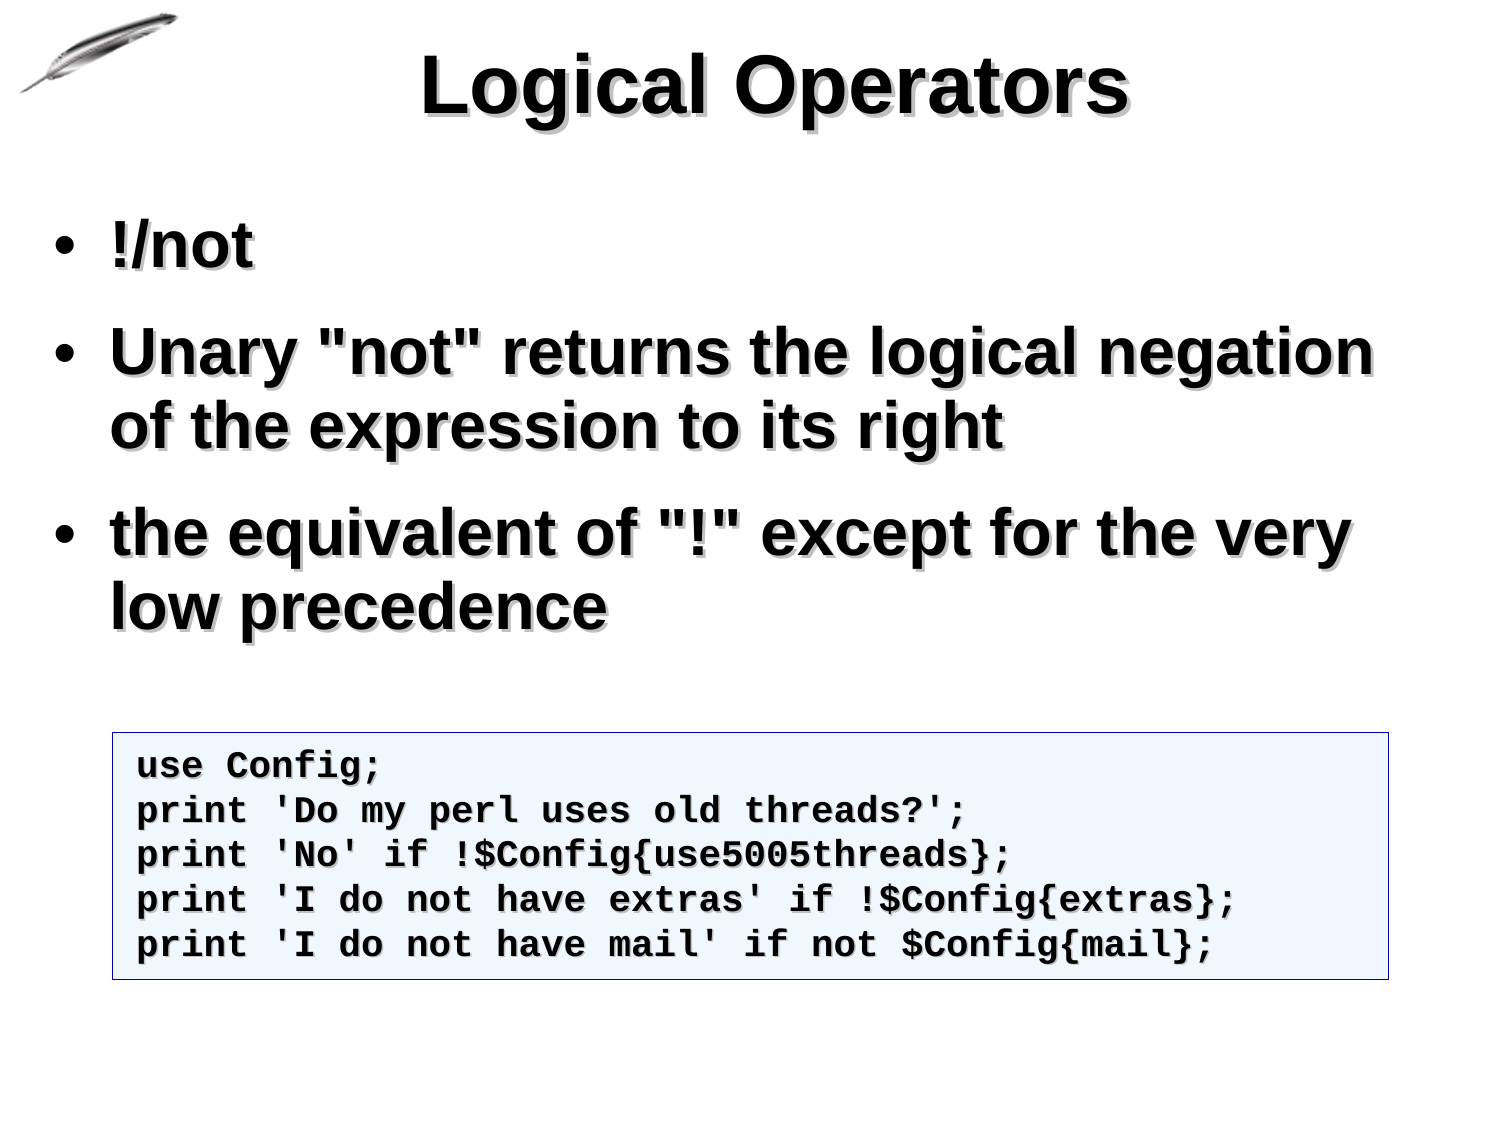

# Logical Operators
!/not
Unary "not" returns the logical negation of the expression to its right
the equivalent of "!" except for the very low precedence
use Config;
print 'Do my perl uses old threads?';
print 'No' if !$Config{use5005threads};
print 'I do not have extras' if !$Config{extras};
print 'I do not have mail' if not $Config{mail};